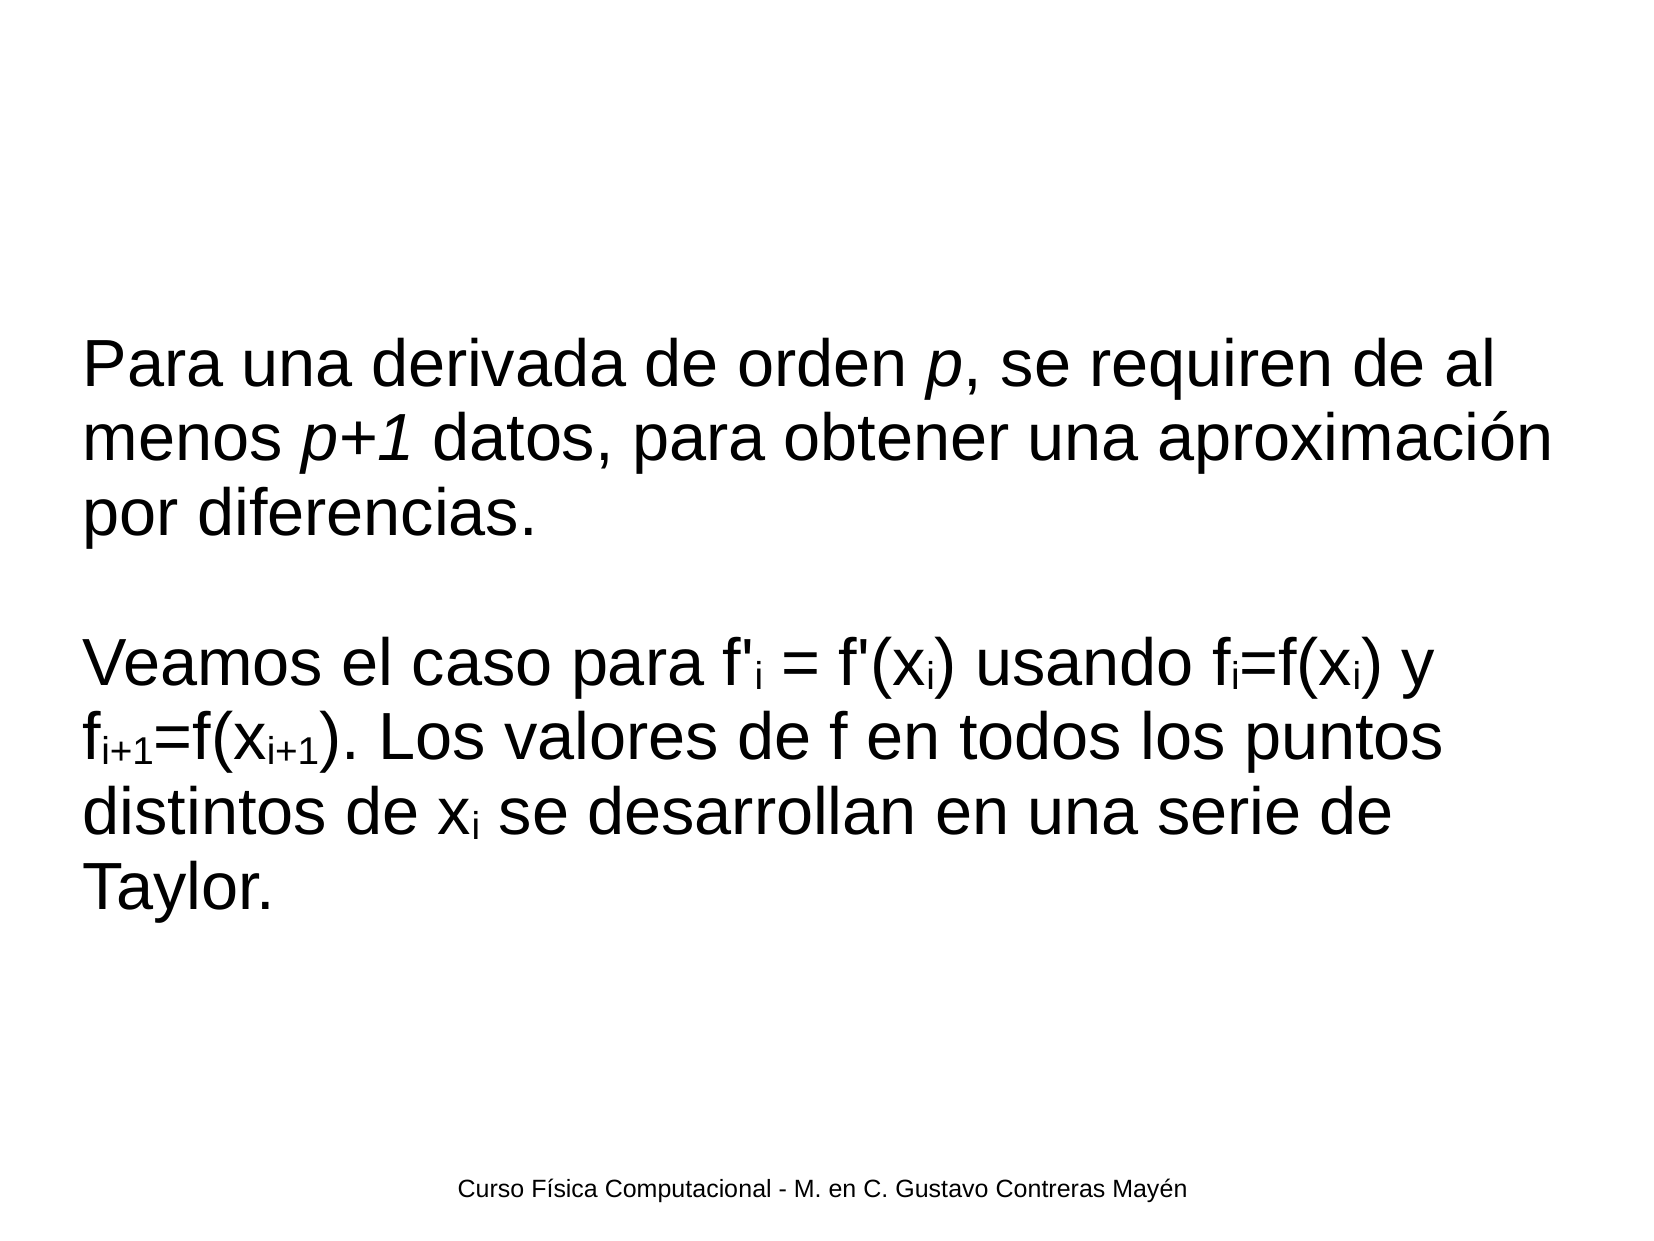

#
Para una derivada de orden p, se requiren de al menos p+1 datos, para obtener una aproximación por diferencias.
Veamos el caso para f'i = f'(xi) usando fi=f(xi) y fi+1=f(xi+1). Los valores de f en todos los puntos distintos de xi se desarrollan en una serie de Taylor.